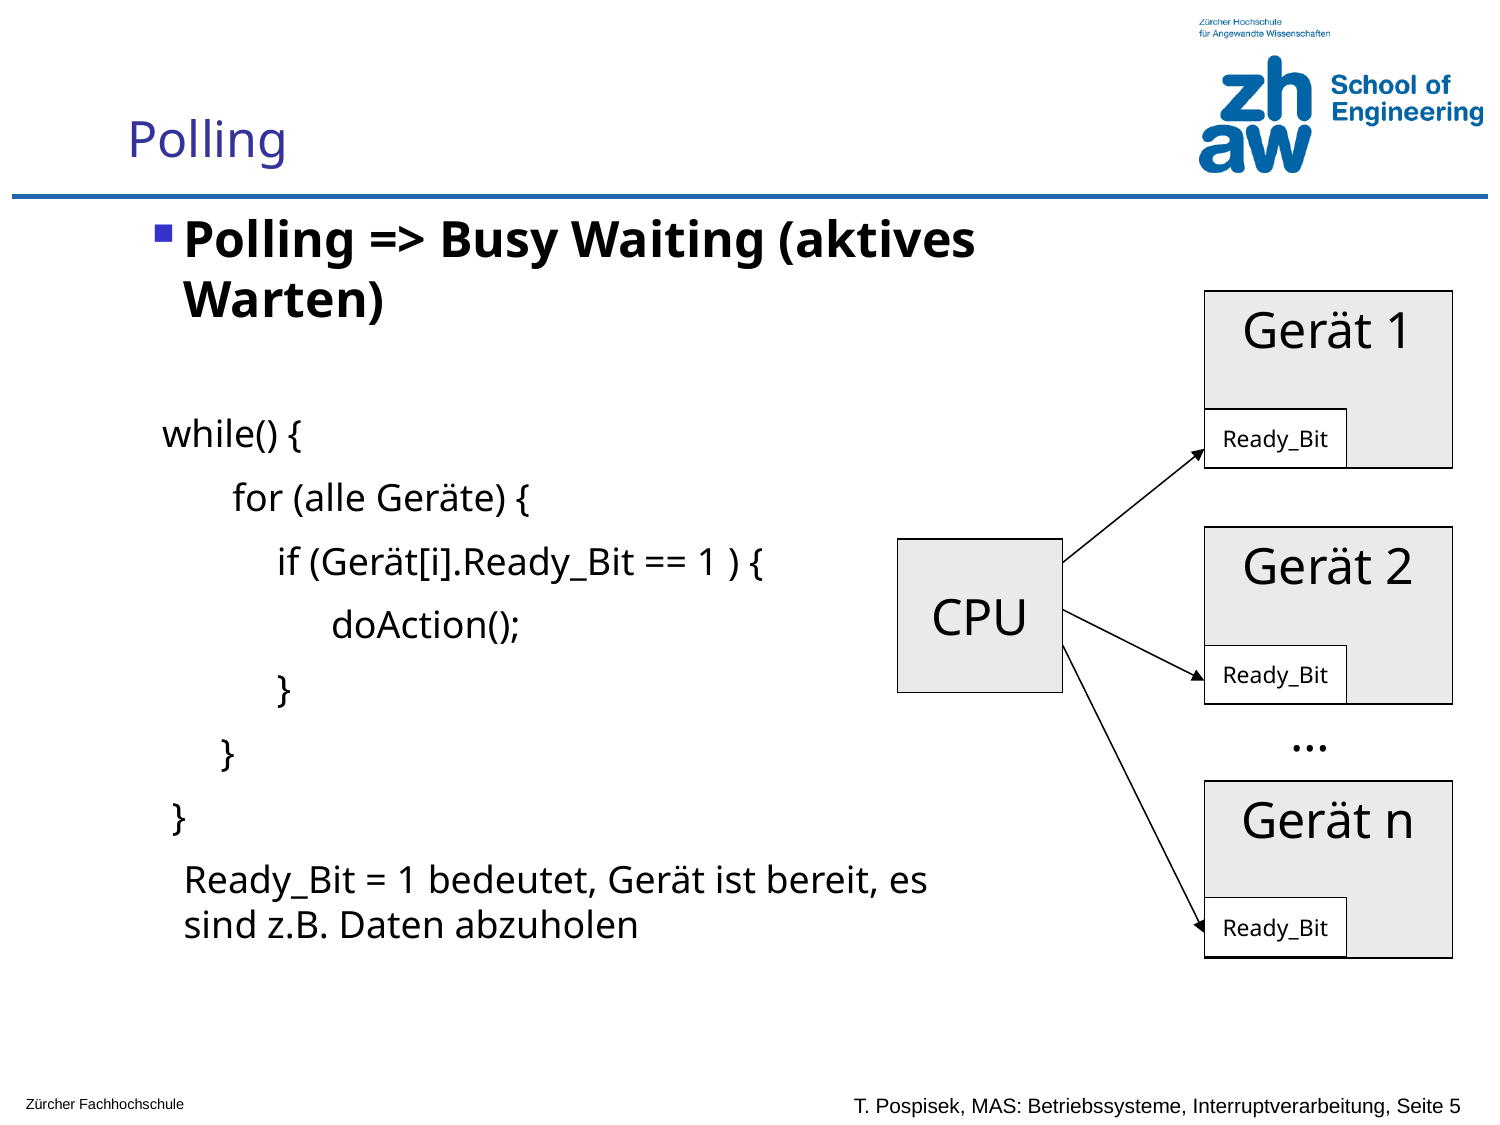

# Polling
Polling => Busy Waiting (aktives Warten)
 while() {
	 for (alle Geräte) {
		 if (Gerät[i].Ready_Bit == 1 ) {
			doAction();
		 }
 }
 }
	Ready_Bit = 1 bedeutet, Gerät ist bereit, es sind z.B. Daten abzuholen
Gerät 1
Ready_Bit
Gerät 2
CPU
Ready_Bit
…
Gerät n
Ready_Bit